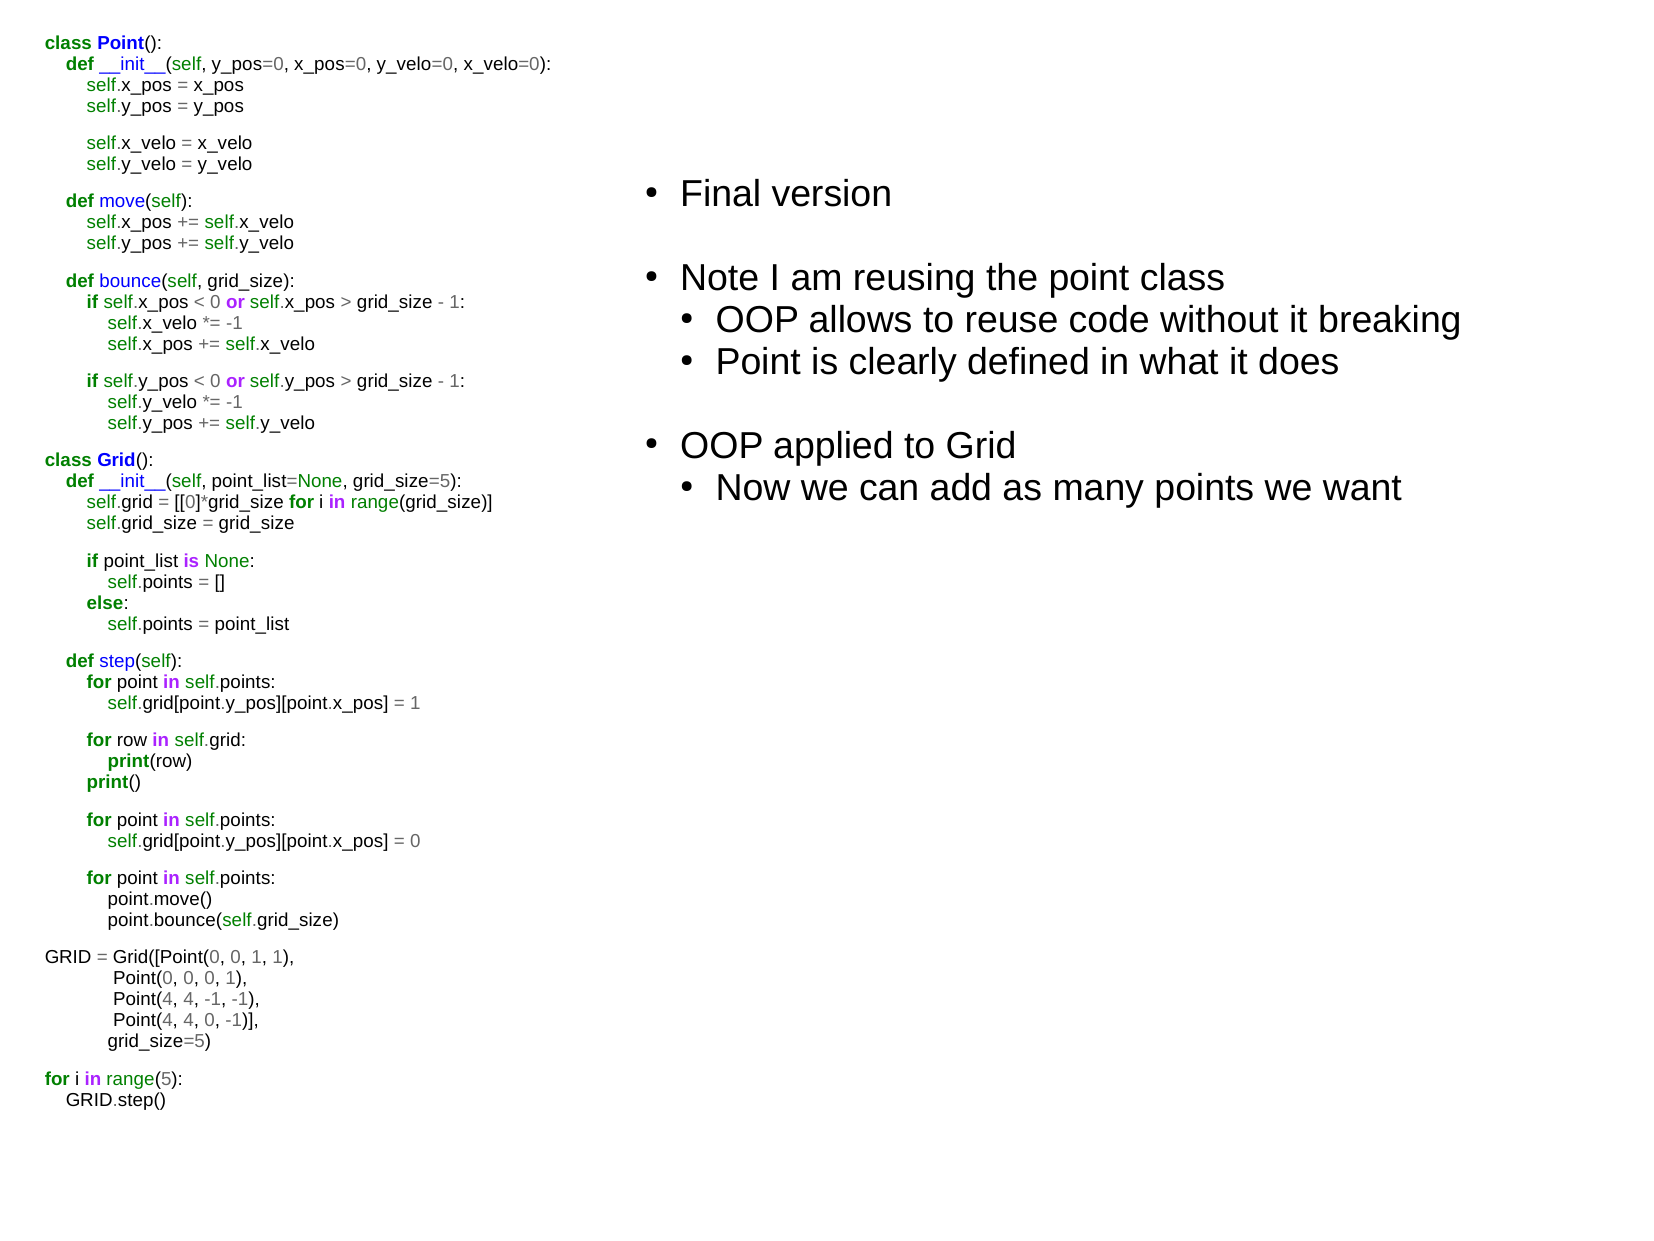

class Point():
 def __init__(self, y_pos=0, x_pos=0, y_velo=0, x_velo=0):
 self.x_pos = x_pos
 self.y_pos = y_pos
 self.x_velo = x_velo
 self.y_velo = y_velo
 def move(self):
 self.x_pos += self.x_velo
 self.y_pos += self.y_velo
 def bounce(self, grid_size):
 if self.x_pos < 0 or self.x_pos > grid_size - 1:
 self.x_velo *= -1
 self.x_pos += self.x_velo
 if self.y_pos < 0 or self.y_pos > grid_size - 1:
 self.y_velo *= -1
 self.y_pos += self.y_velo
class Grid():
 def __init__(self, point_list=None, grid_size=5):
 self.grid = [[0]*grid_size for i in range(grid_size)]
 self.grid_size = grid_size
 if point_list is None:
 self.points = []
 else:
 self.points = point_list
 def step(self):
 for point in self.points:
 self.grid[point.y_pos][point.x_pos] = 1
 for row in self.grid:
 print(row)
 print()
 for point in self.points:
 self.grid[point.y_pos][point.x_pos] = 0
 for point in self.points:
 point.move()
 point.bounce(self.grid_size)
GRID = Grid([Point(0, 0, 1, 1),
 Point(0, 0, 0, 1),
 Point(4, 4, -1, -1),
 Point(4, 4, 0, -1)],
 grid_size=5)
for i in range(5):
 GRID.step()
Final version
Note I am reusing the point class
OOP allows to reuse code without it breaking
Point is clearly defined in what it does
OOP applied to Grid
Now we can add as many points we want